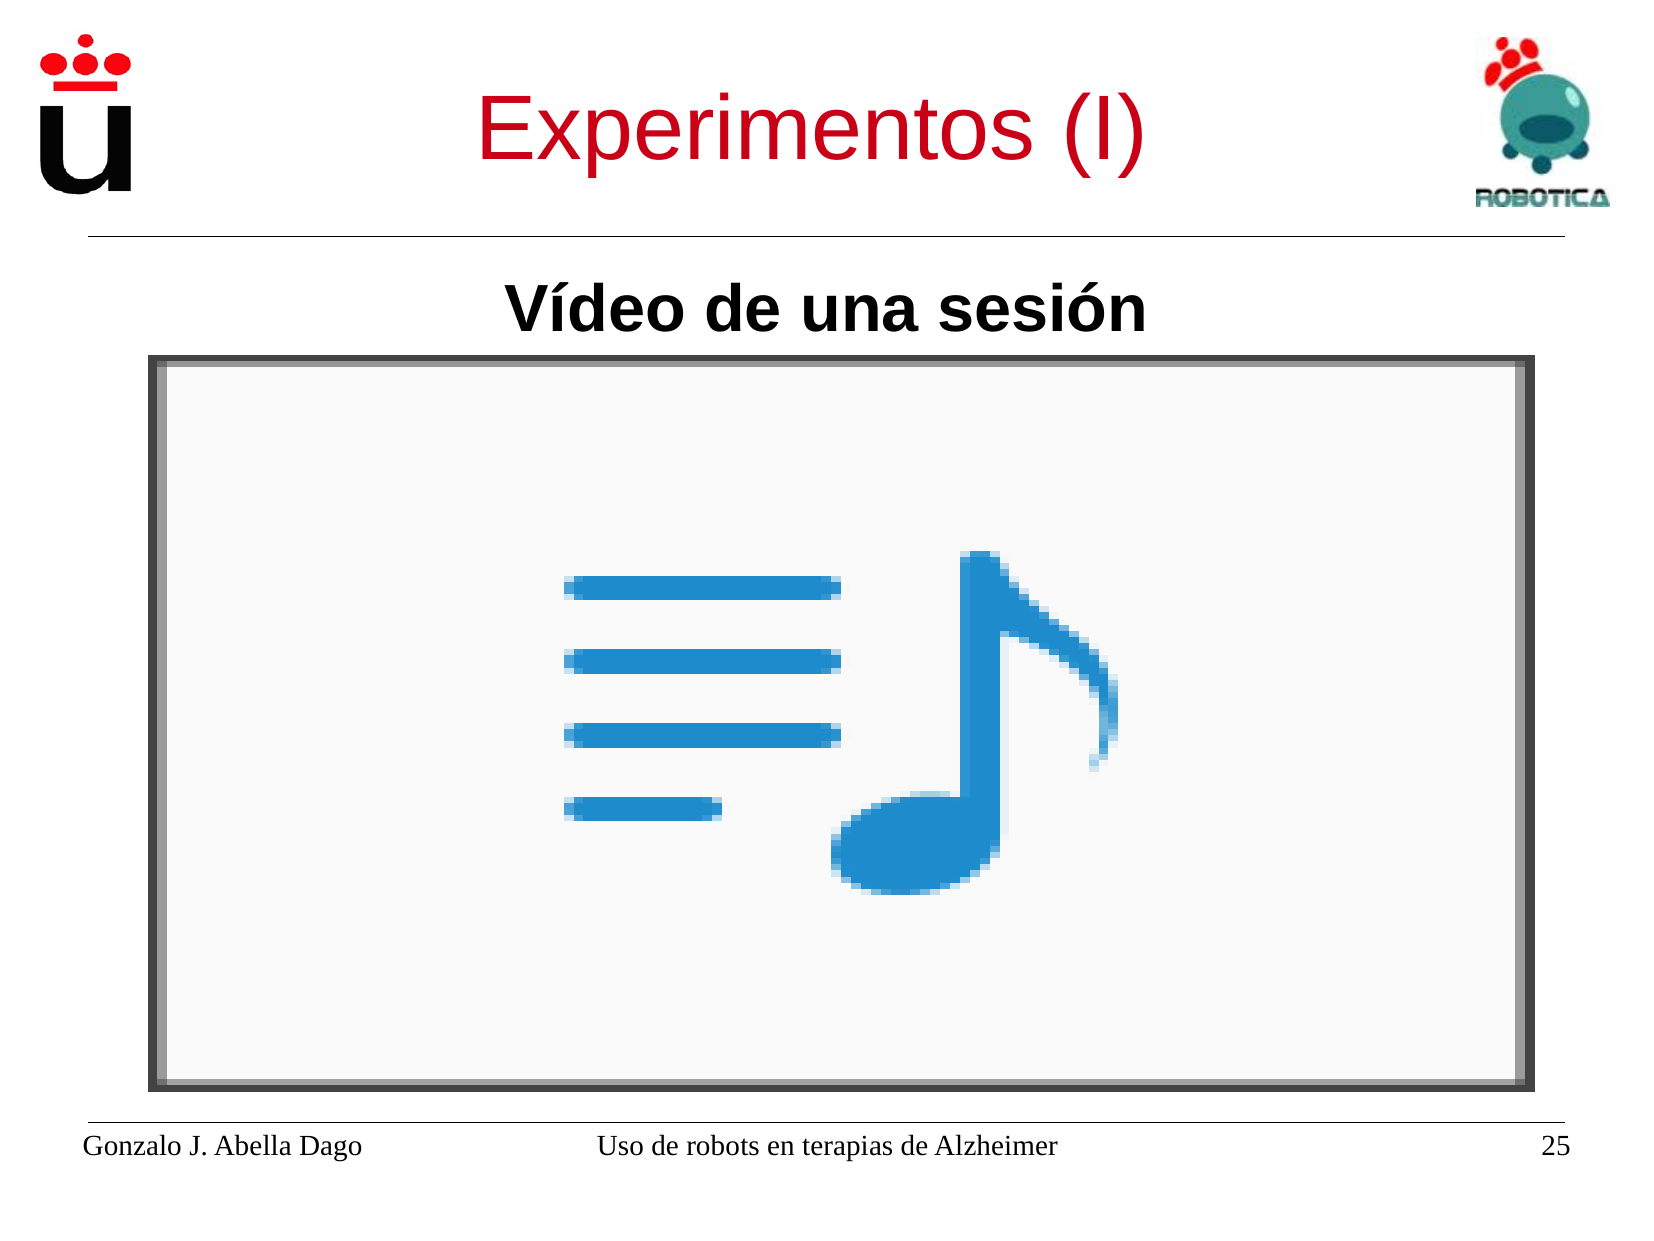

# Experimentos (I)
Vídeo de una sesión
25